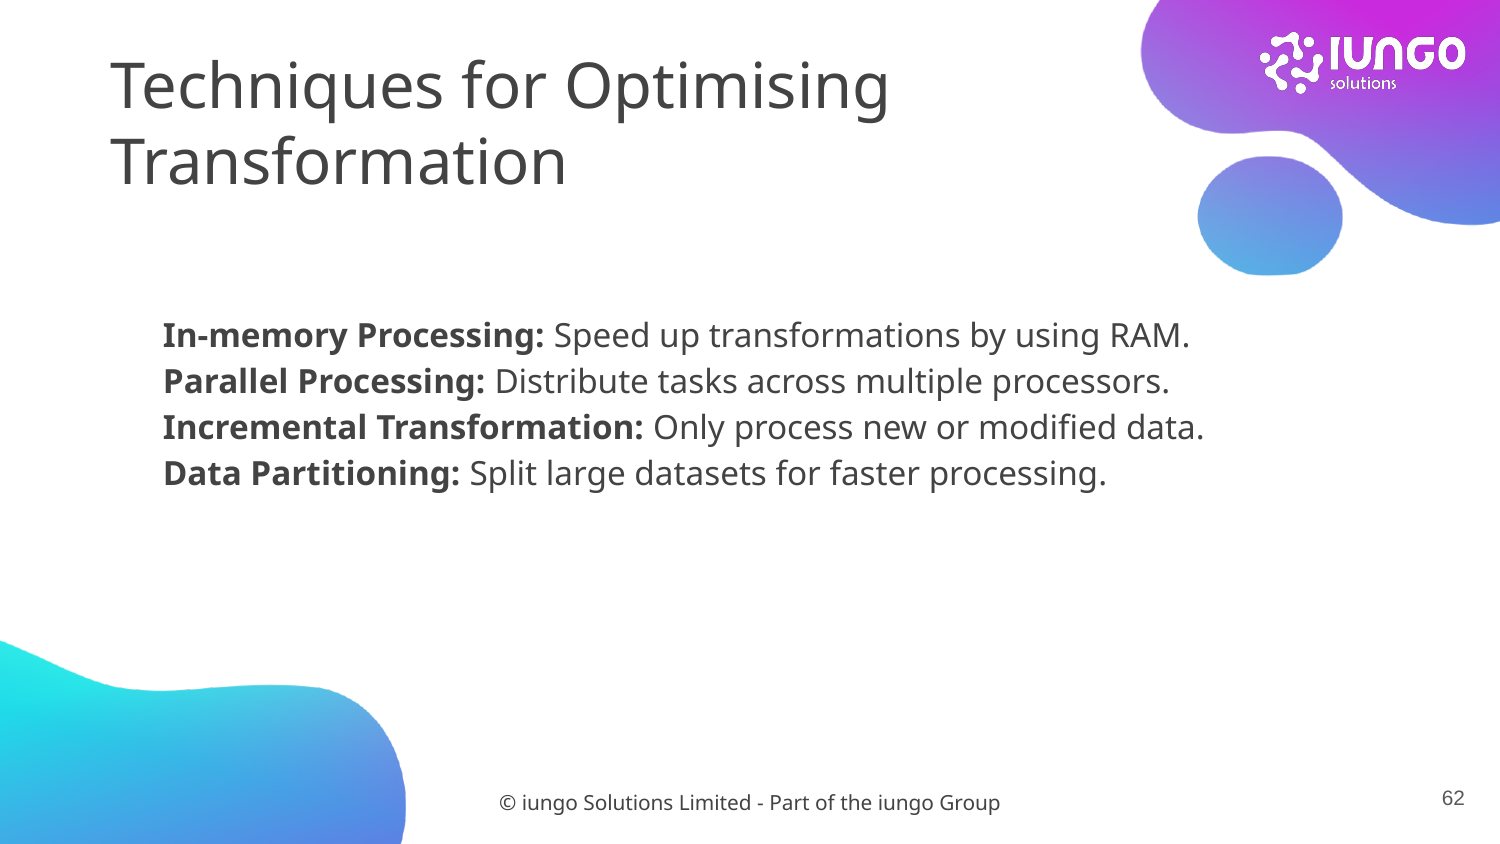

# Techniques for Optimising Transformation
In-memory Processing: Speed up transformations by using RAM.
Parallel Processing: Distribute tasks across multiple processors.
Incremental Transformation: Only process new or modified data.
Data Partitioning: Split large datasets for faster processing.